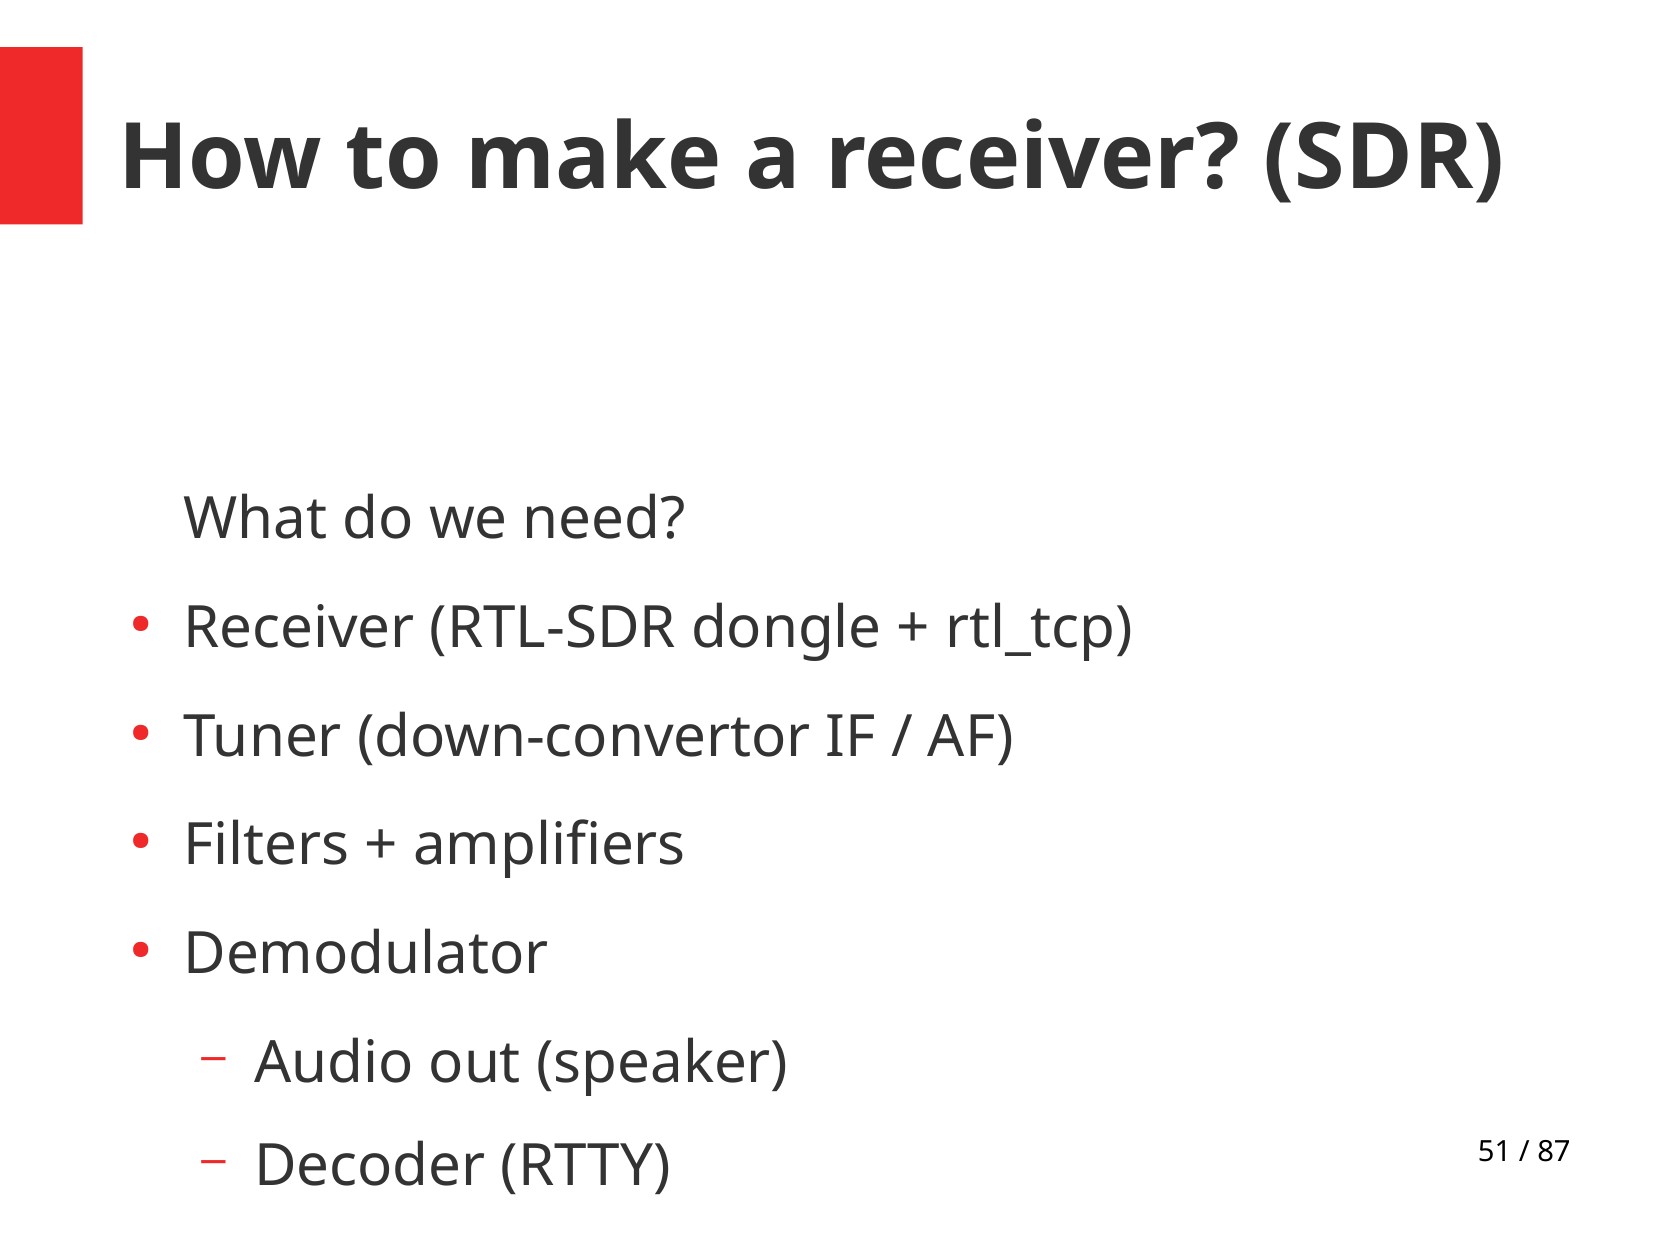

# How to make a receiver? (SDR)
What do we need?
Receiver (RTL-SDR dongle + rtl_tcp)
Tuner (down-convertor IF / AF)
Filters + amplifiers
Demodulator
Audio out (speaker)
Decoder (RTTY)
51